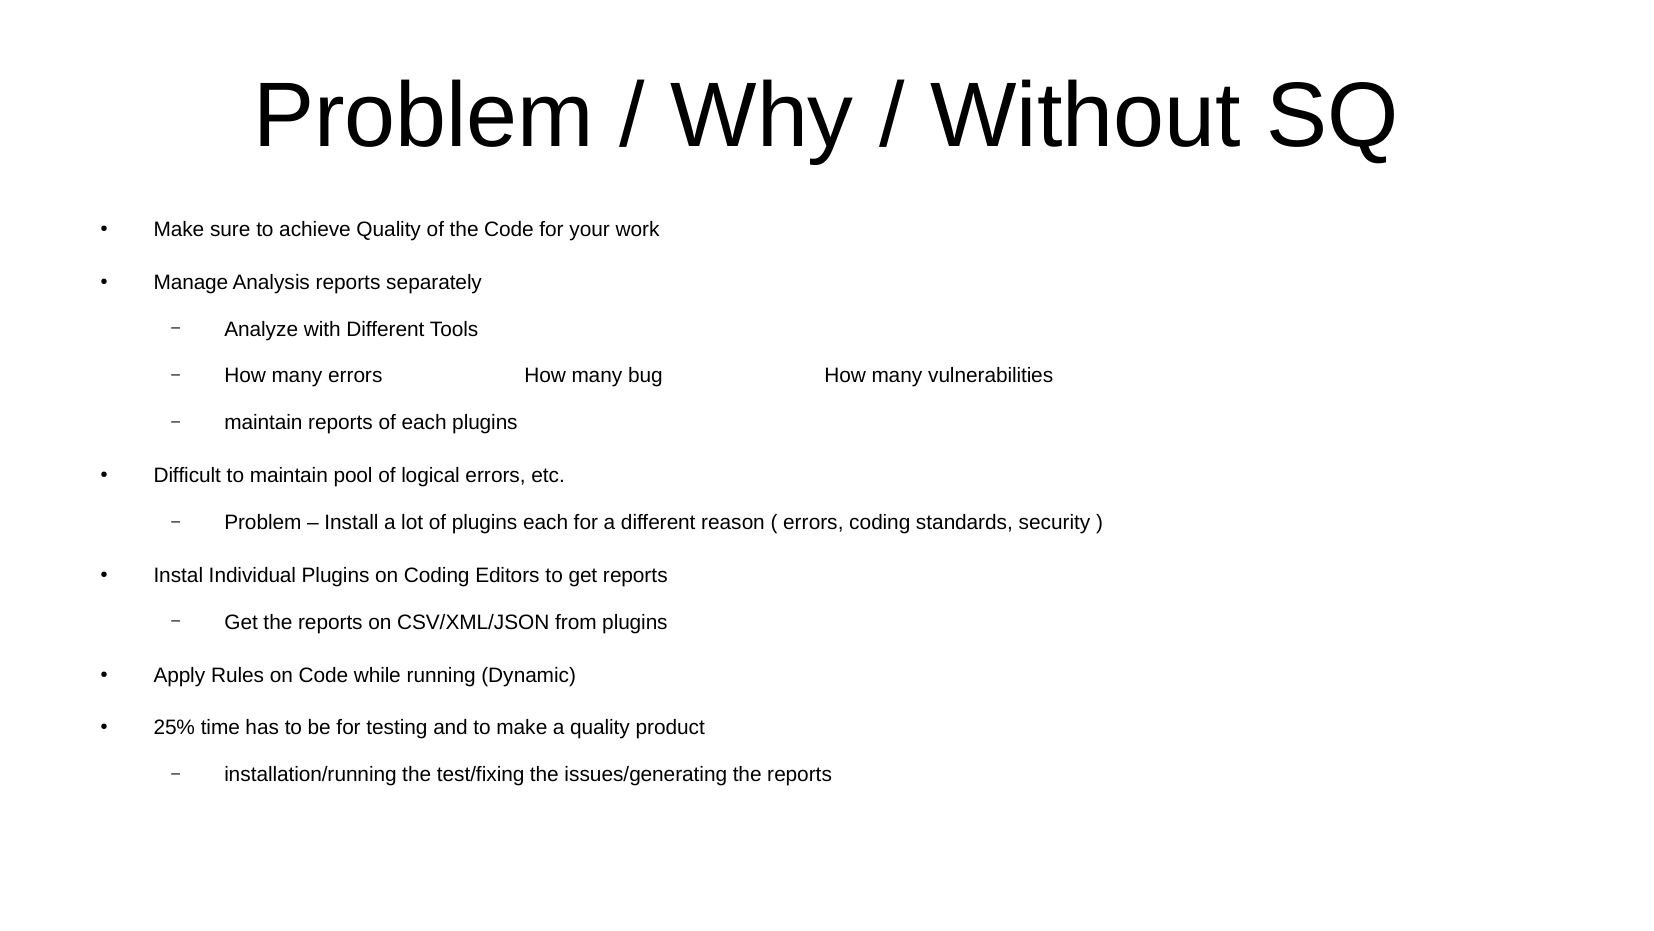

# Problem / Why / Without SQ
Make sure to achieve Quality of the Code for your work
Manage Analysis reports separately
Analyze with Different Tools
How many errors		How many bug			How many vulnerabilities
maintain reports of each plugins
Difficult to maintain pool of logical errors, etc.
Problem – Install a lot of plugins each for a different reason ( errors, coding standards, security )
Instal Individual Plugins on Coding Editors to get reports
Get the reports on CSV/XML/JSON from plugins
Apply Rules on Code while running (Dynamic)
25% time has to be for testing and to make a quality product
installation/running the test/fixing the issues/generating the reports